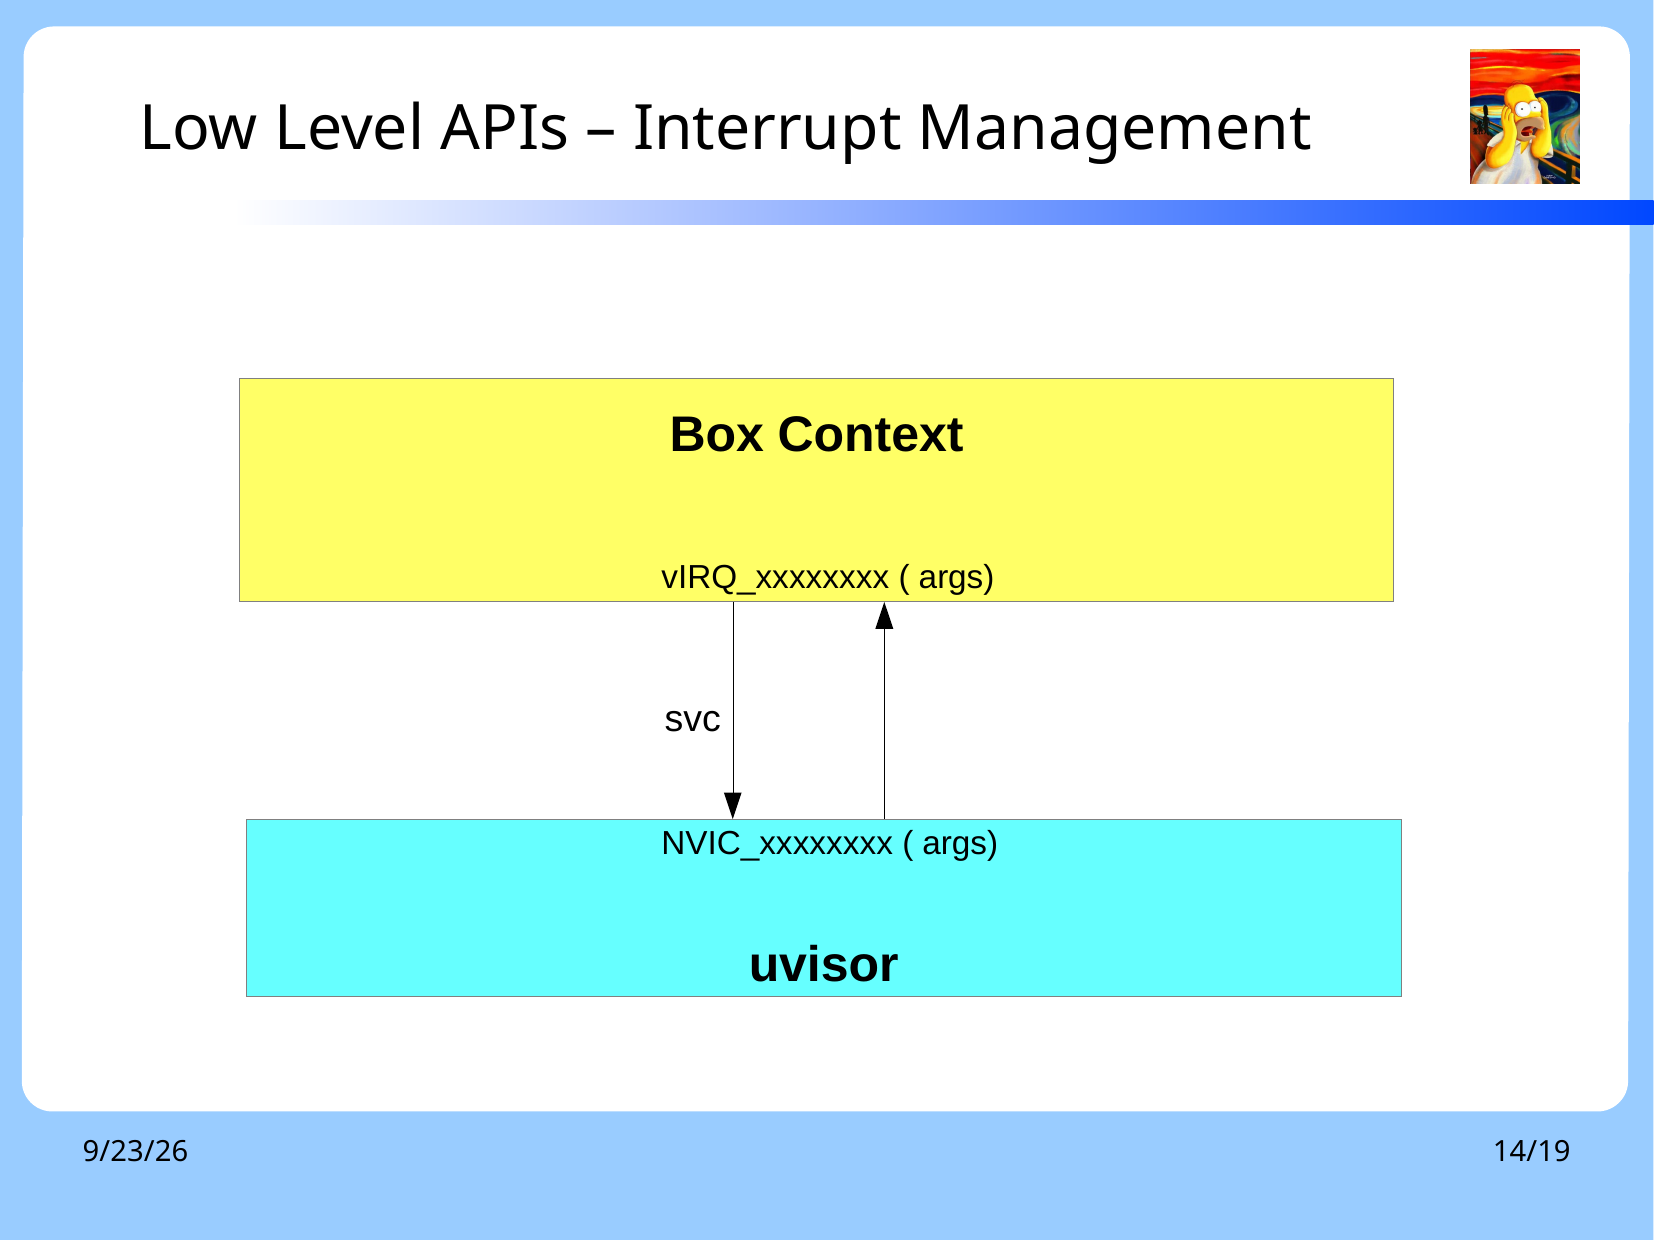

# Low Level APIs – Interrupt Management
Box Context
vIRQ_xxxxxxxx ( args)
svc
NVIC_xxxxxxxx ( args)
uvisor
14